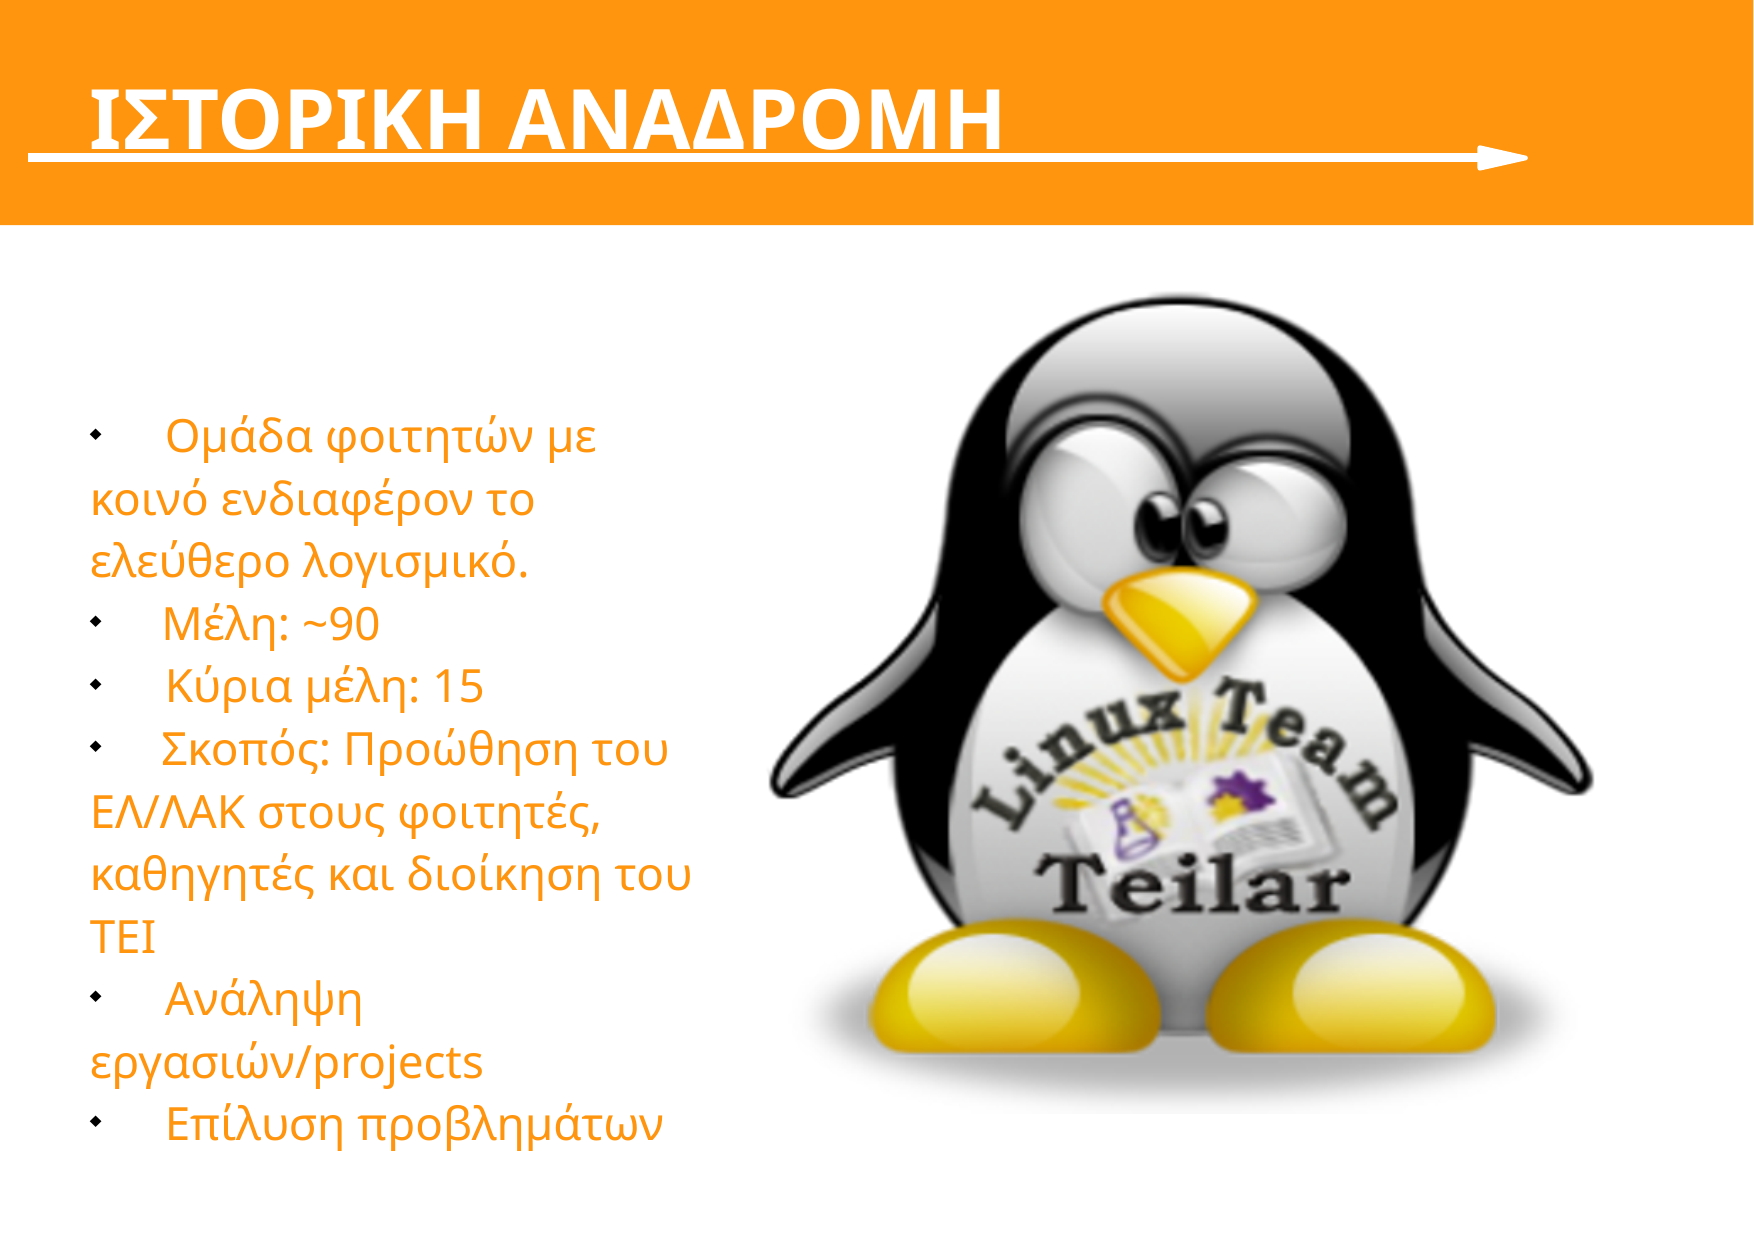

ΙΣΤΟΡΙΚΗ ΑΝΑΔΡΟΜΗ
	Ομάδα φοιτητών με κοινό ενδιαφέρον το ελεύθερο λογισμικό.
 Μέλη: ~90
 	Κύρια μέλη: 15
 Σκοπός: Προώθηση του ΕΛ/ΛΑΚ στους φοιτητές, καθηγητές και διοίκηση του ΤΕΙ
 	Ανάληψη εργασιών/projects
 	Επίλυση προβλημάτων